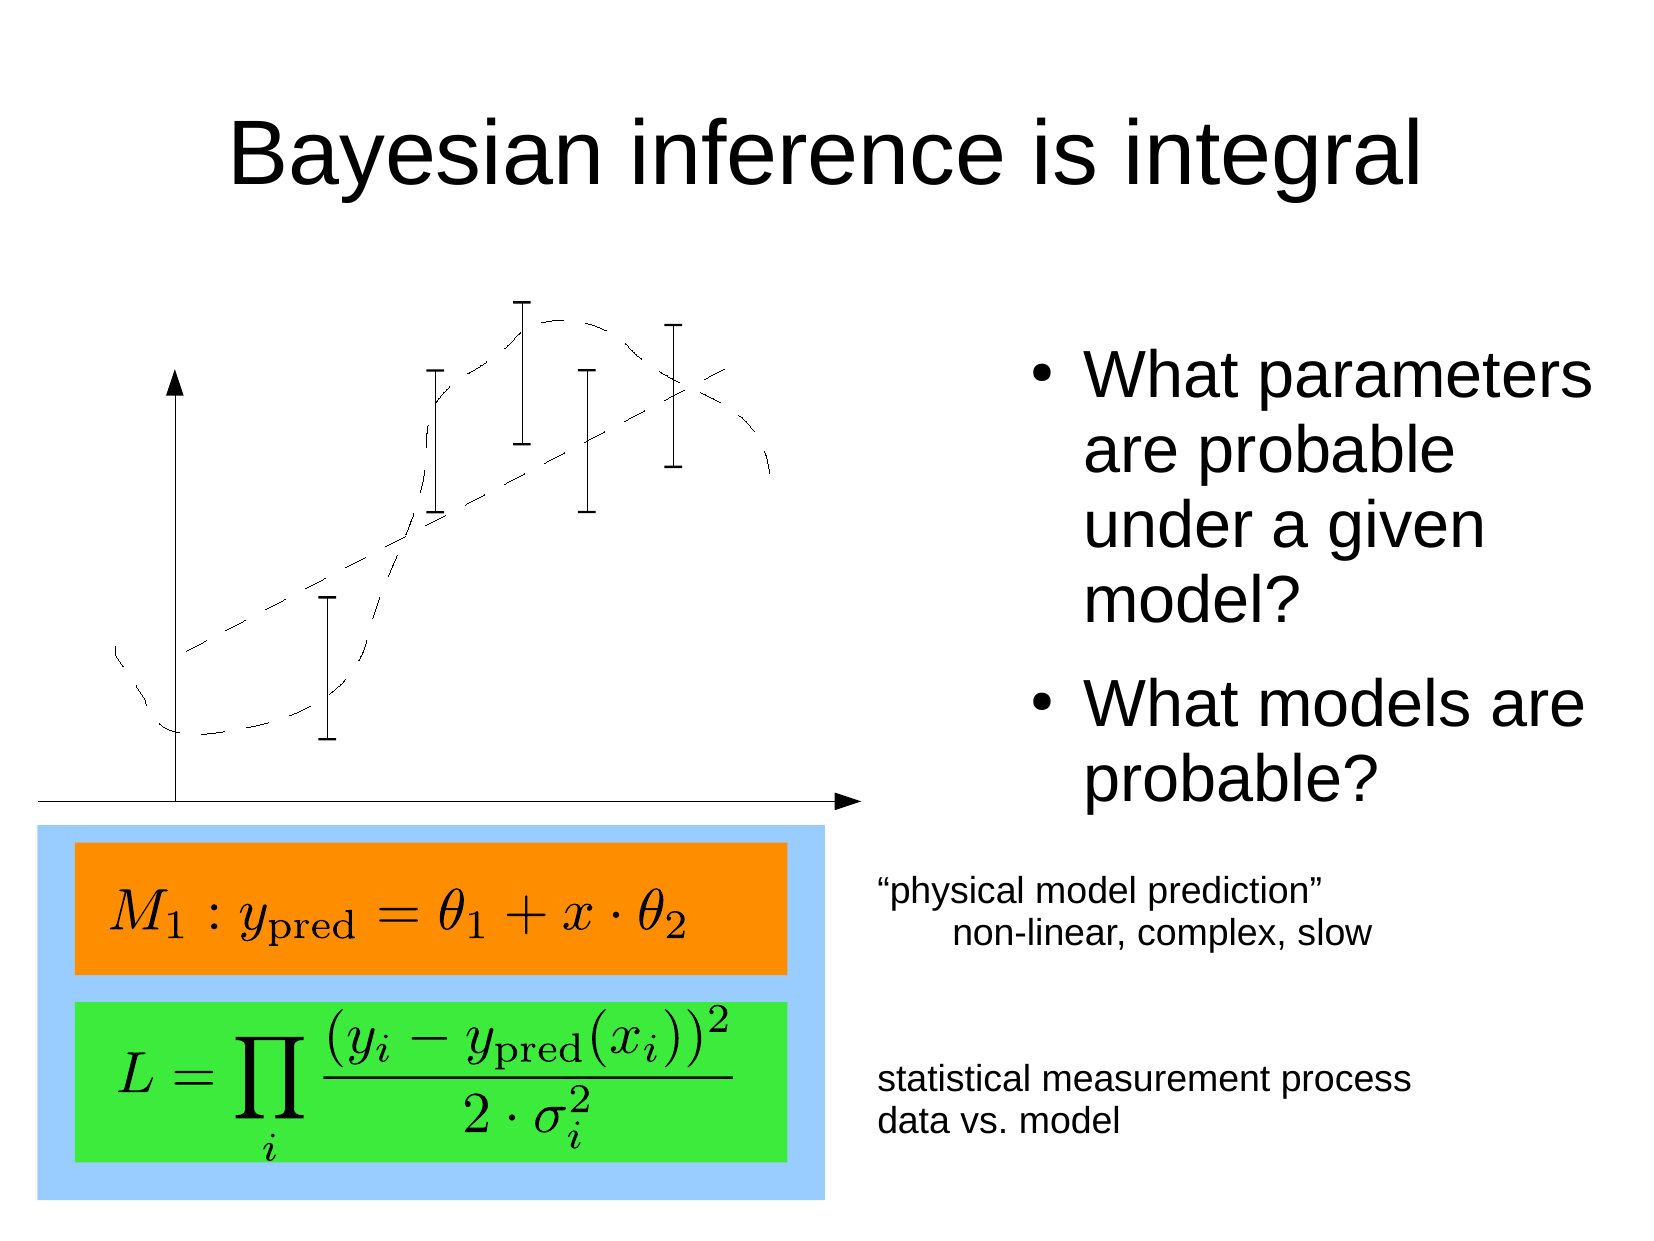

# Bayesian inference is integral
What parameters are probable under a given model?
What models are probable?
“physical model prediction”
	non-linear, complex, slow
statistical measurement process
data vs. model